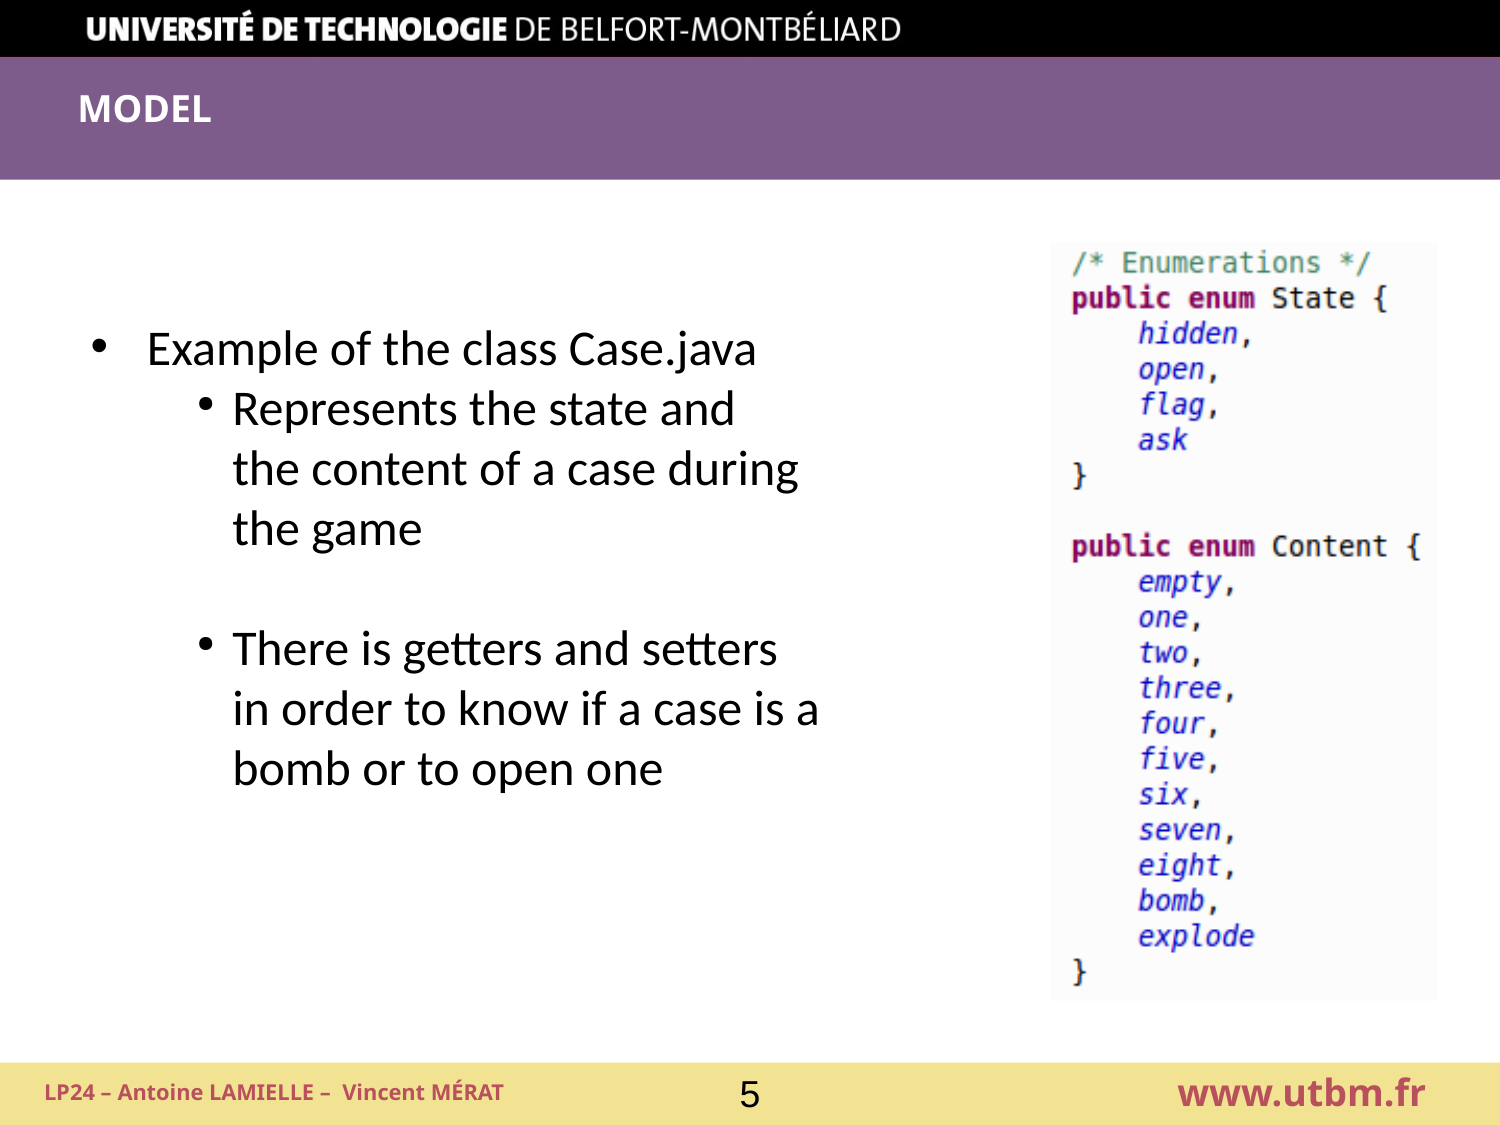

MODEL
Example of the class Case.java
Represents the state and
the content of a case during
the game
There is getters and setters
in order to know if a case is a
bomb or to open one
www.utbm.fr
LP24 – Antoine LAMIELLE – Vincent MÉRAT